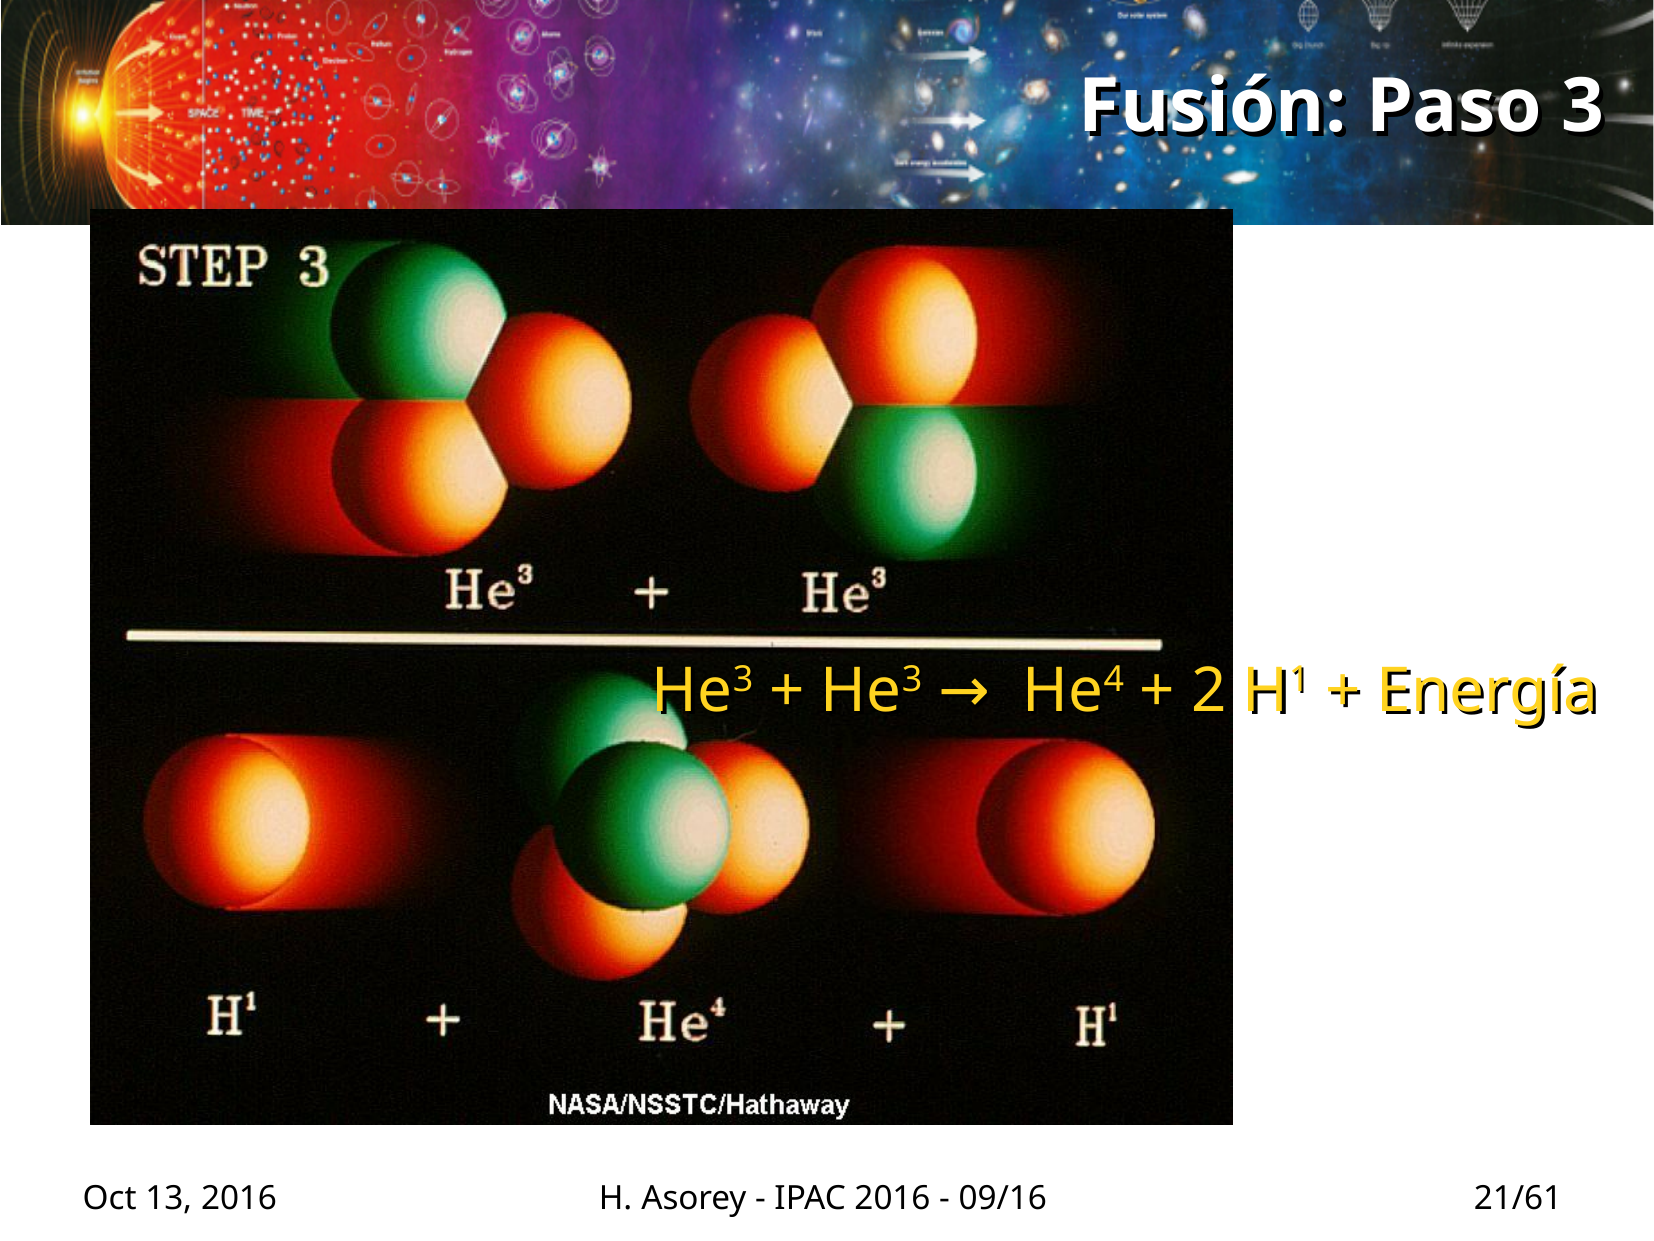

# Fusión: Paso 3
 He3 + He3 → He4 + 2 H1 + Energía
Oct 13, 2016
H. Asorey - IPAC 2016 - 09/16
21